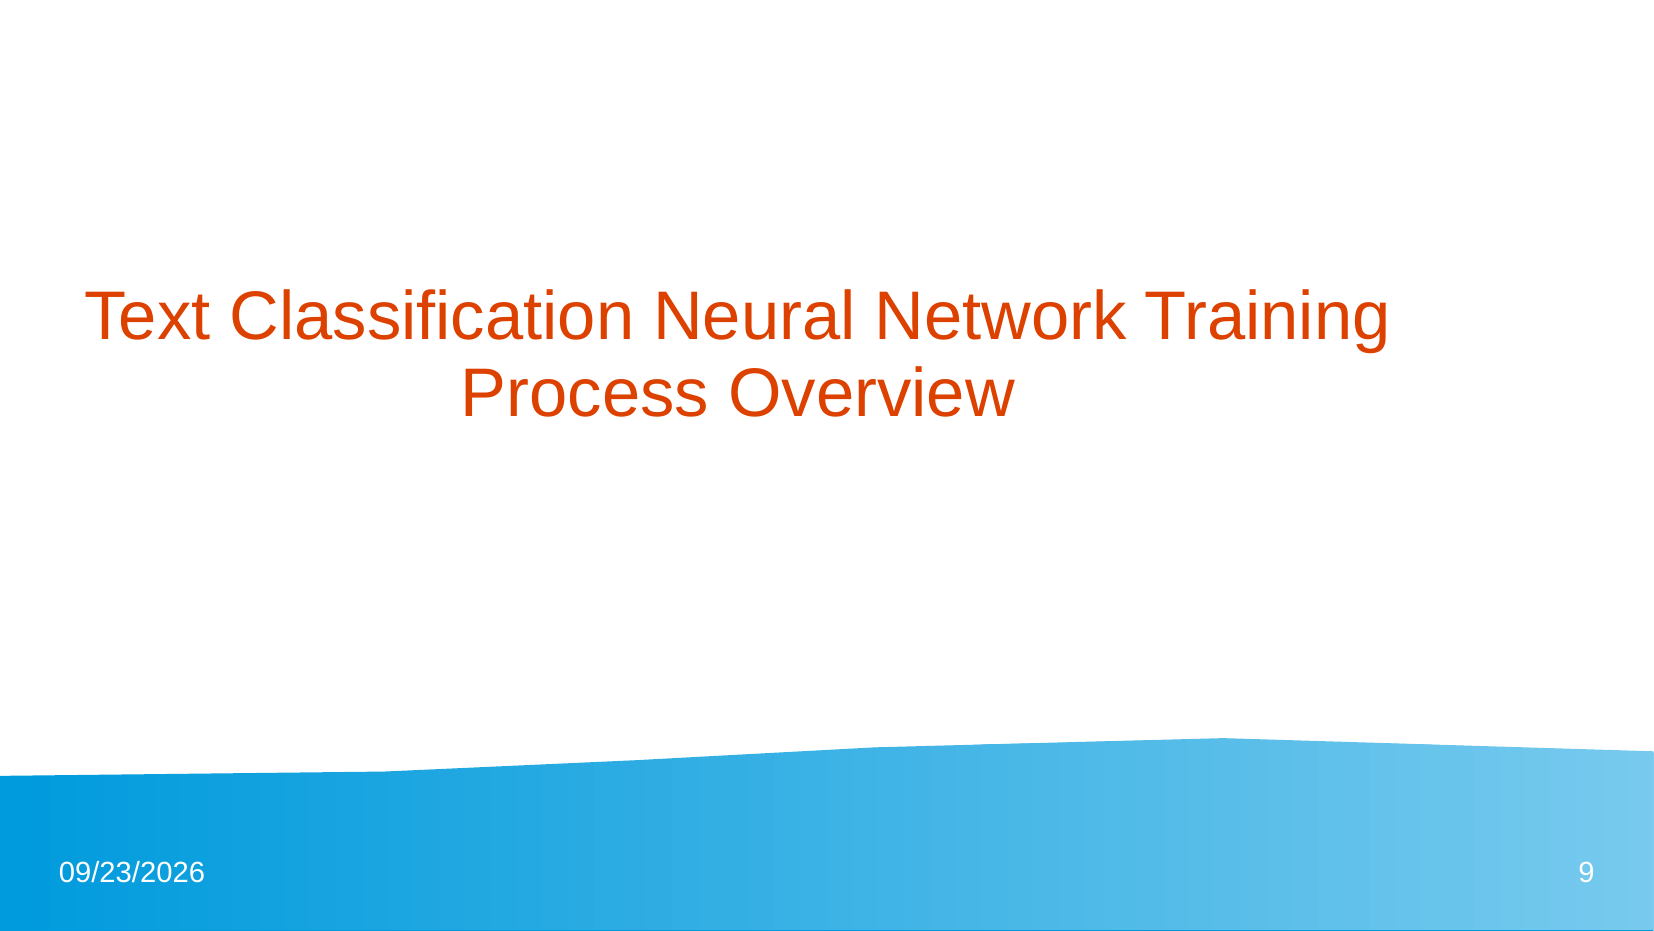

# Text Classification Neural Network Training Process Overview